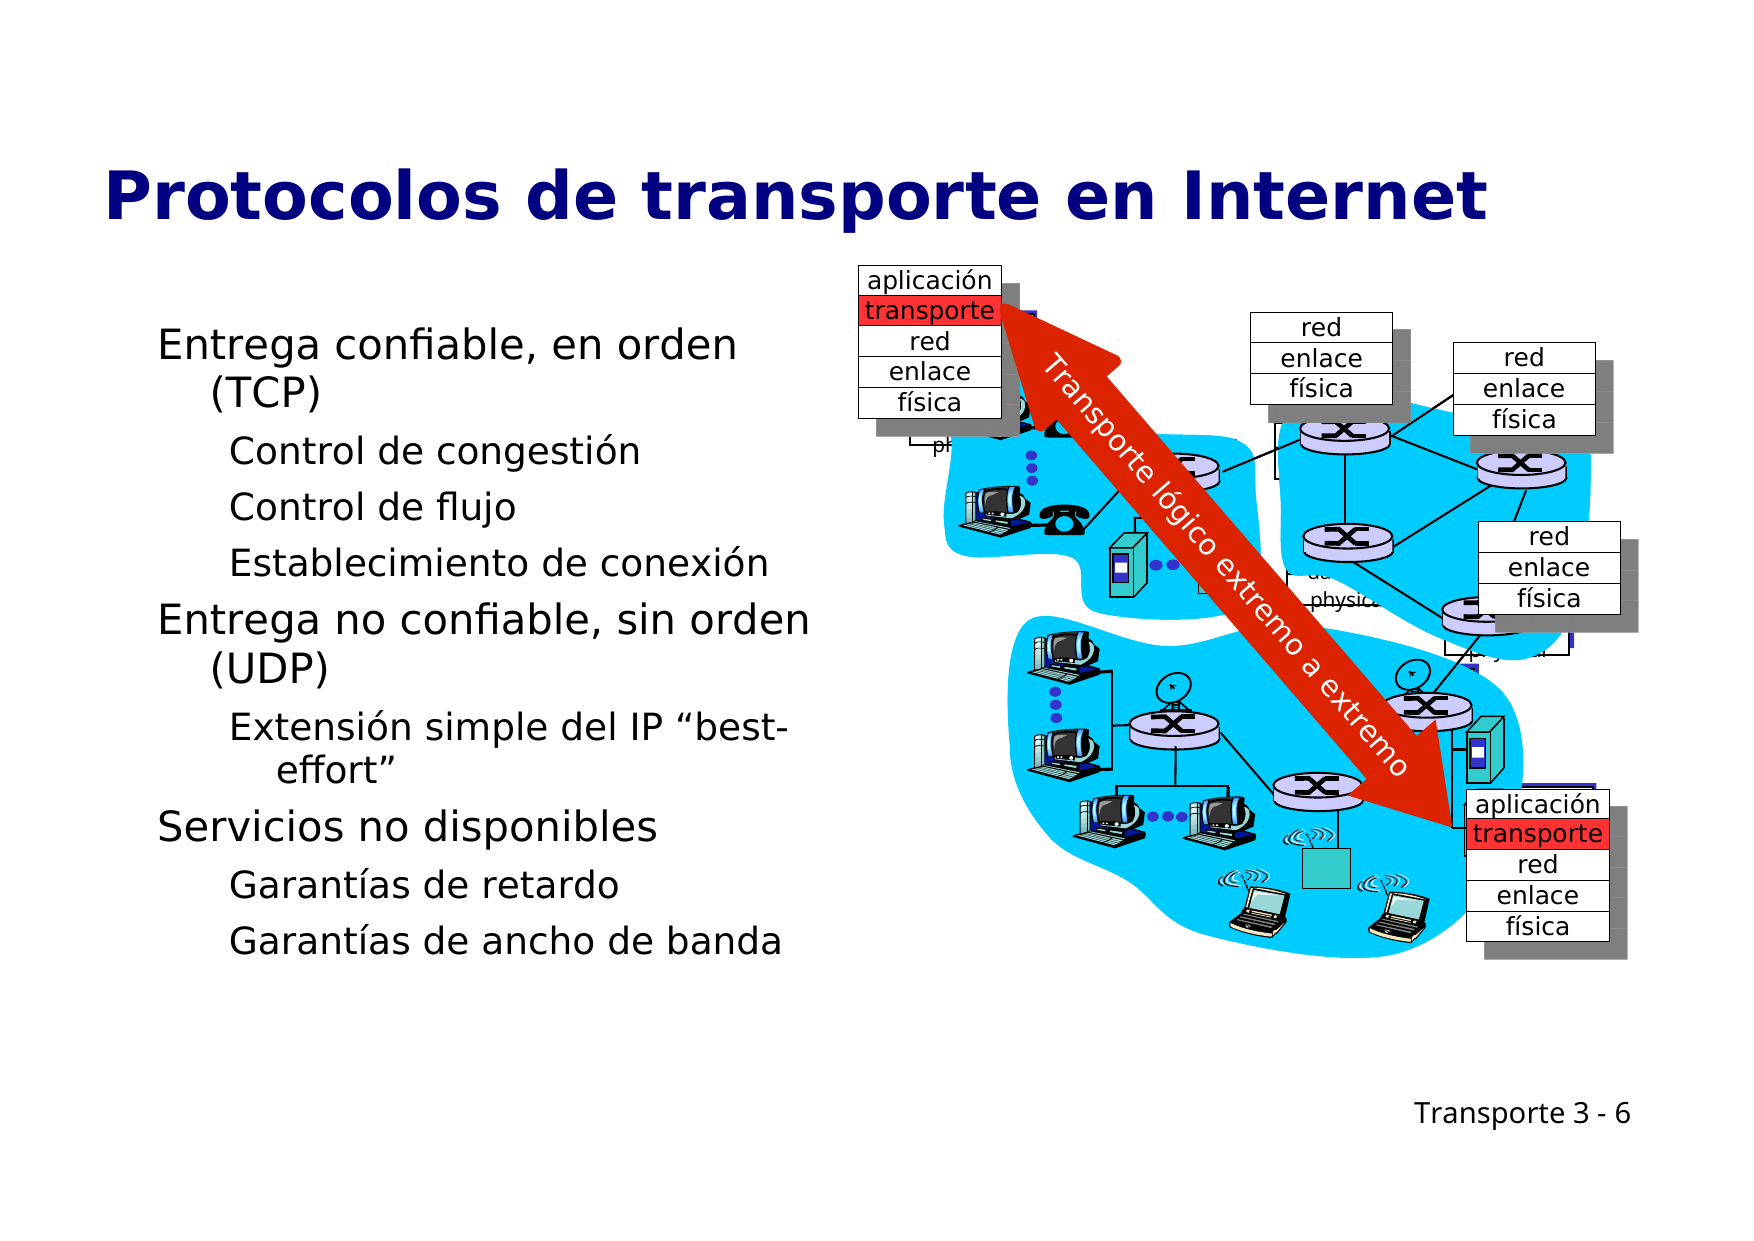

# Protocolos de transporte en Internet
aplicación
transporte
red
enlace
física
Transporte lógico extremo a extremo
application
transport
network
data link
physical
red
enlace
física
Entrega confiable, en orden (TCP)
Control de congestión
Control de flujo
Establecimiento de conexión
Entrega no confiable, sin orden (UDP)
Extensión simple del IP “best-effort”
Servicios no disponibles
Garantías de retardo
Garantías de ancho de banda
logical end-end transport
red
enlace
física
network
data link
physical
network
data link
physical
network
data link
physical
red
enlace
física
network
data link
physical
network
data link
physical
application
transport
network
data link
physical
aplicación
transporte
red
enlace
física